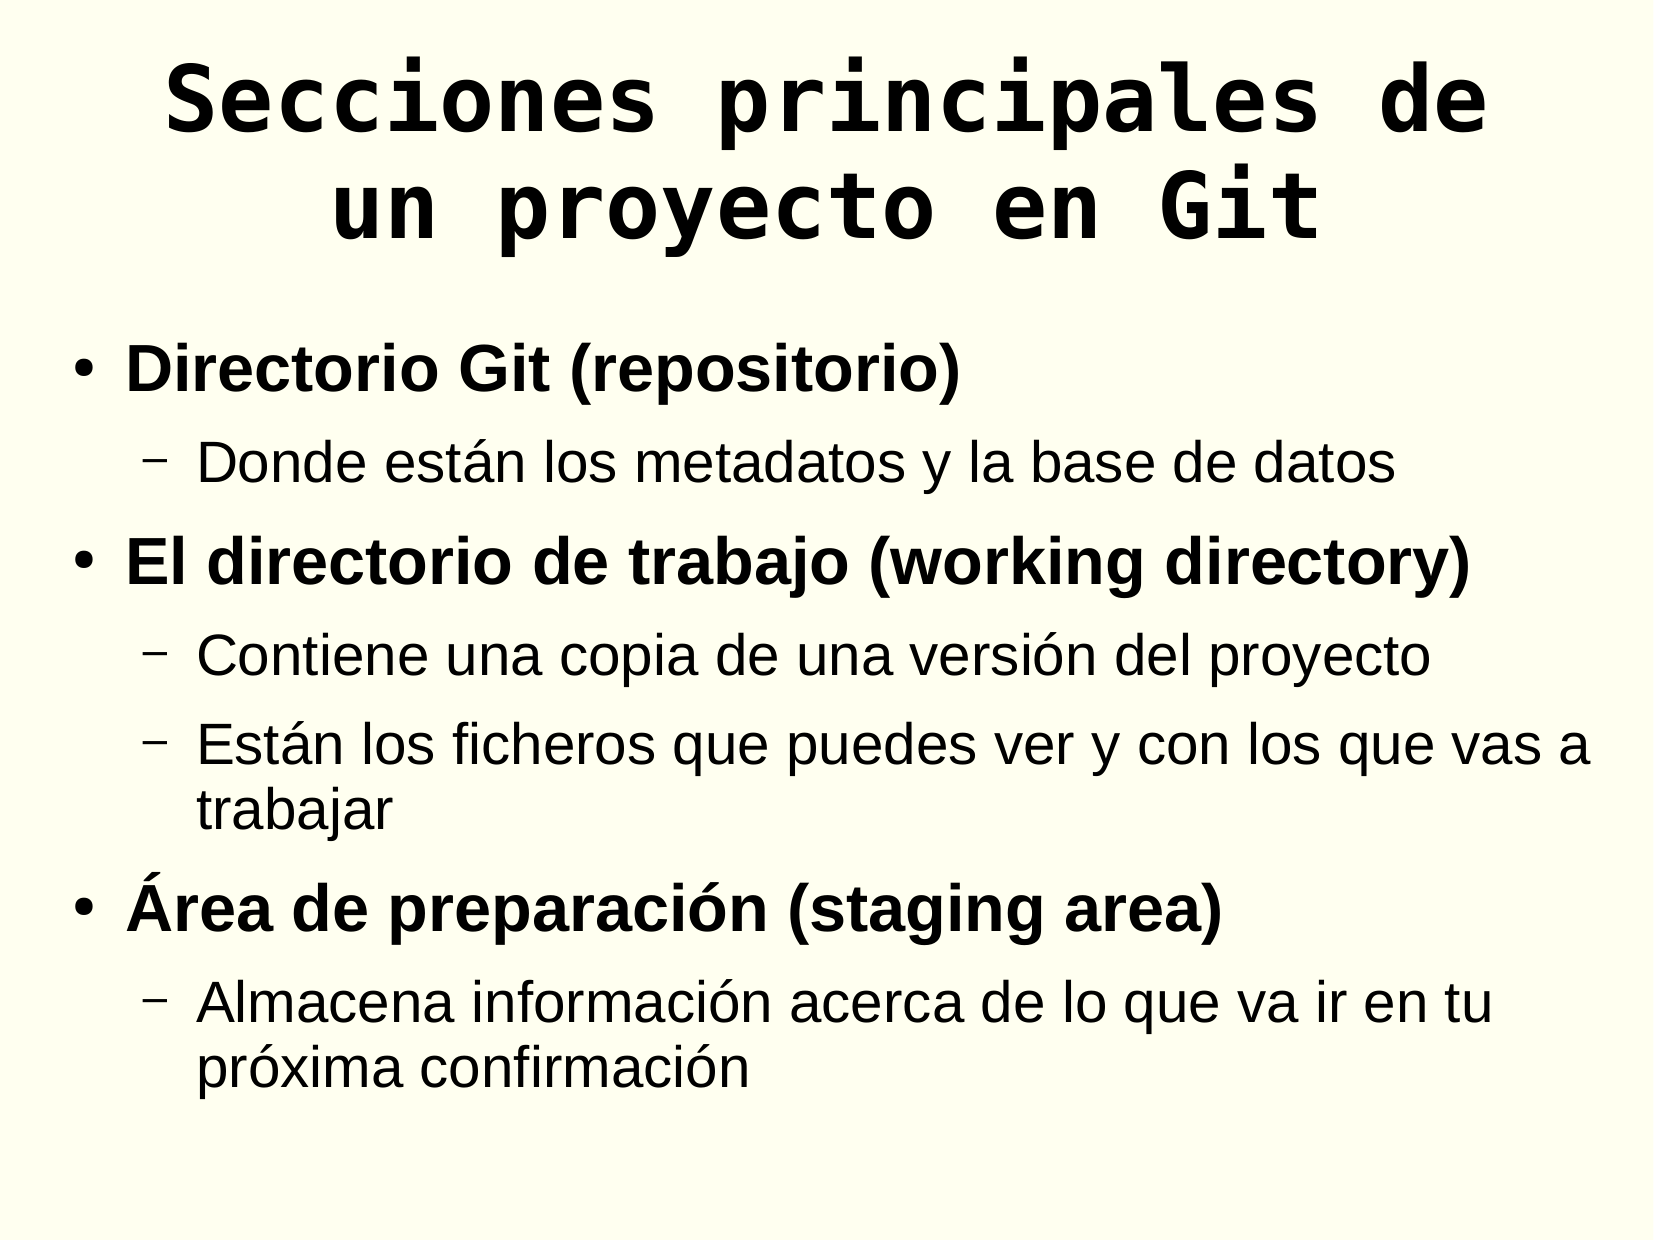

# Secciones principales de un proyecto en Git
Directorio Git (repositorio)
Donde están los metadatos y la base de datos
El directorio de trabajo (working directory)
Contiene una copia de una versión del proyecto
Están los ficheros que puedes ver y con los que vas a trabajar
Área de preparación (staging area)
Almacena información acerca de lo que va ir en tu próxima confirmación